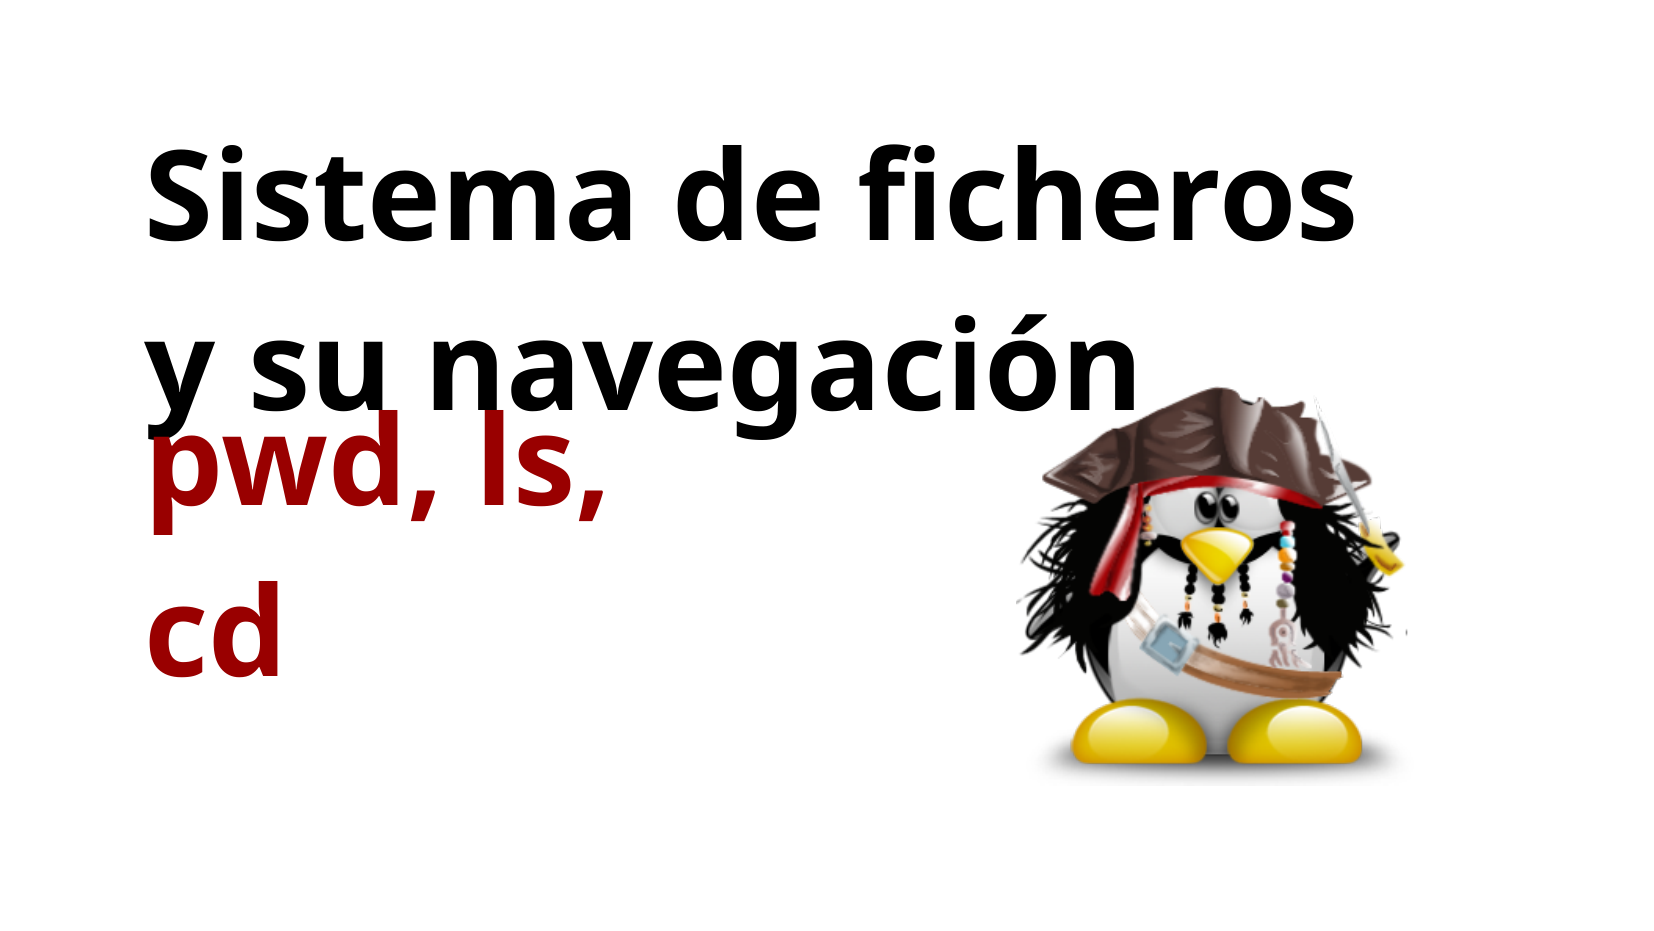

Sistema de ficheros y su navegación
pwd, ls, cd